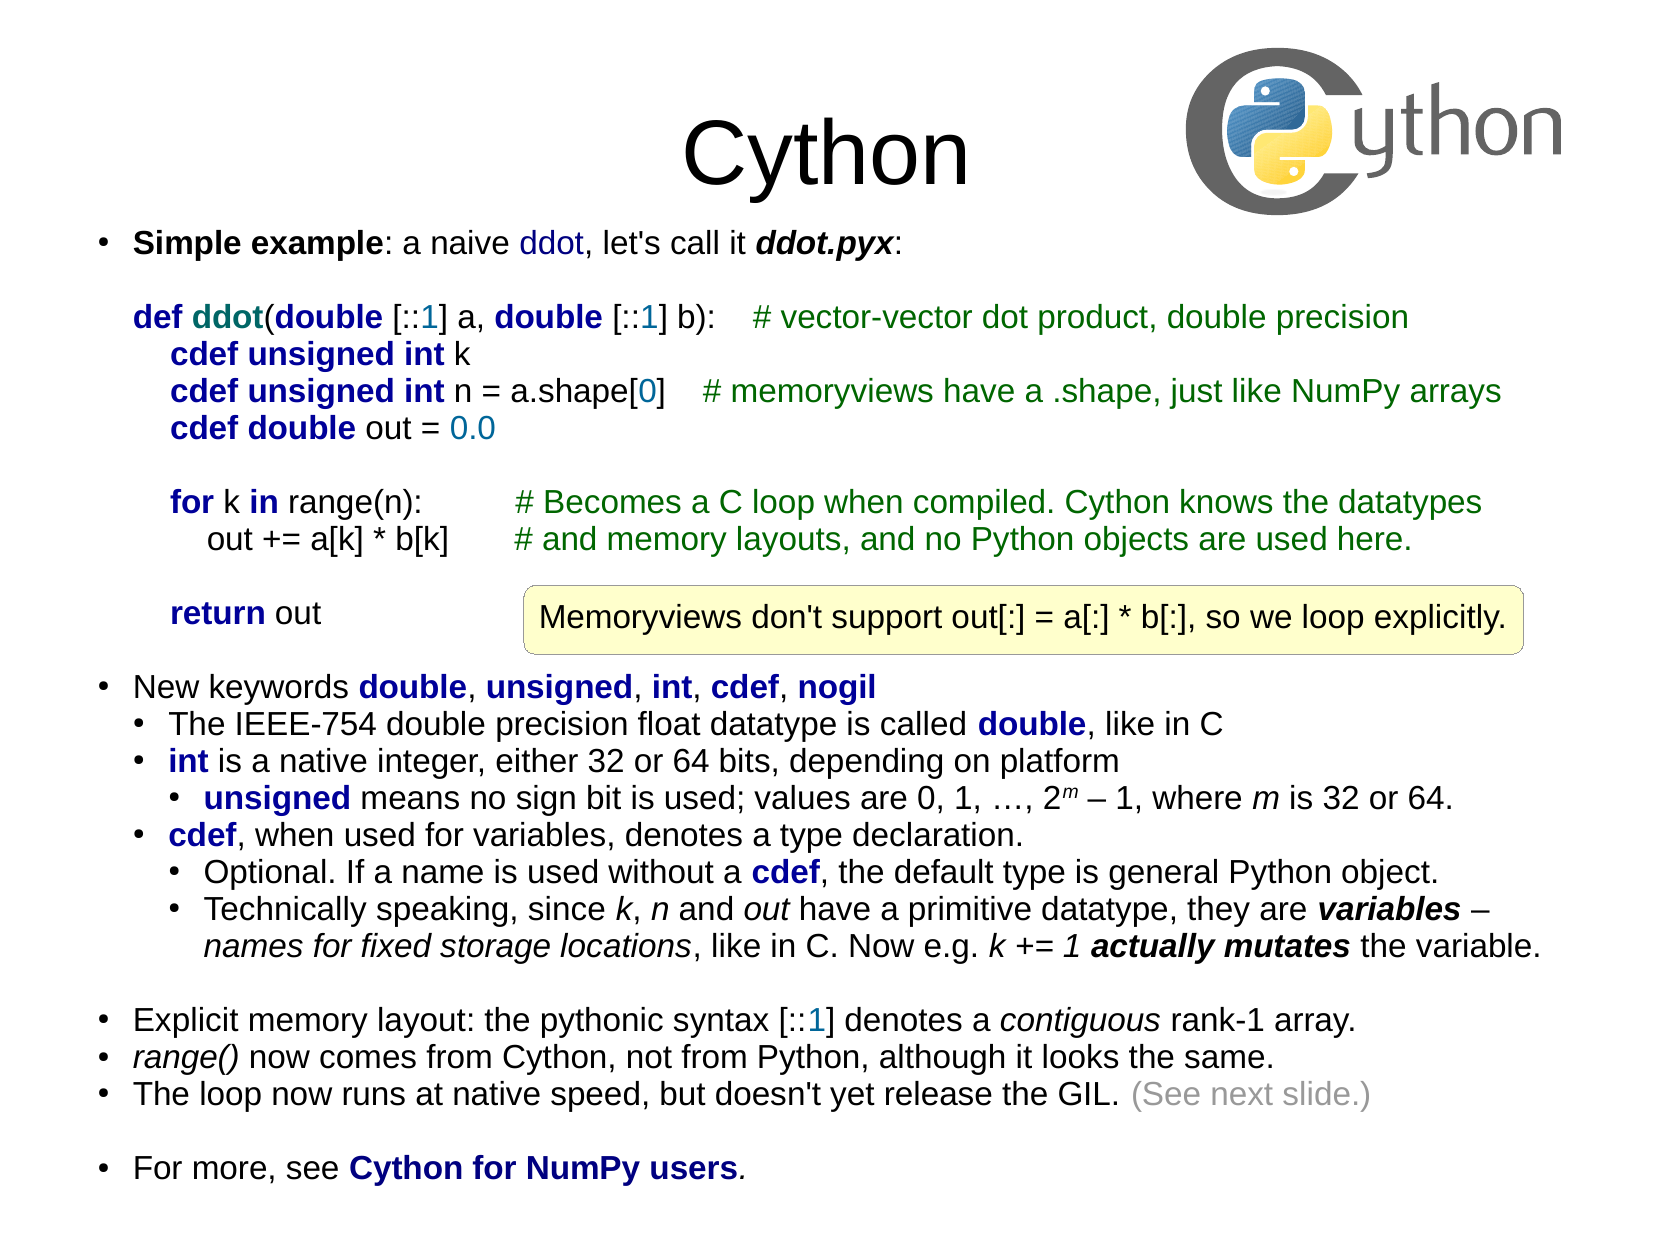

# Cython
Simple example: a naive ddot, let's call it ddot.pyx:
def ddot(double [::1] a, double [::1] b): # vector-vector dot product, double precision
 cdef unsigned int k
 cdef unsigned int n = a.shape[0] # memoryviews have a .shape, just like NumPy arrays
 cdef double out = 0.0
 for k in range(n): # Becomes a C loop when compiled. Cython knows the datatypes
 out += a[k] * b[k] # and memory layouts, and no Python objects are used here.
 return out
New keywords double, unsigned, int, cdef, nogil
The IEEE-754 double precision float datatype is called double, like in C
int is a native integer, either 32 or 64 bits, depending on platform
unsigned means no sign bit is used; values are 0, 1, …, 2m – 1, where m is 32 or 64.
cdef, when used for variables, denotes a type declaration.
Optional. If a name is used without a cdef, the default type is general Python object.
Technically speaking, since k, n and out have a primitive datatype, they are variables – names for fixed storage locations, like in C. Now e.g. k += 1 actually mutates the variable.
Explicit memory layout: the pythonic syntax [::1] denotes a contiguous rank-1 array.
range() now comes from Cython, not from Python, although it looks the same.
The loop now runs at native speed, but doesn't yet release the GIL. (See next slide.)
For more, see Cython for NumPy users.
Memoryviews don't support out[:] = a[:] * b[:], so we loop explicitly.